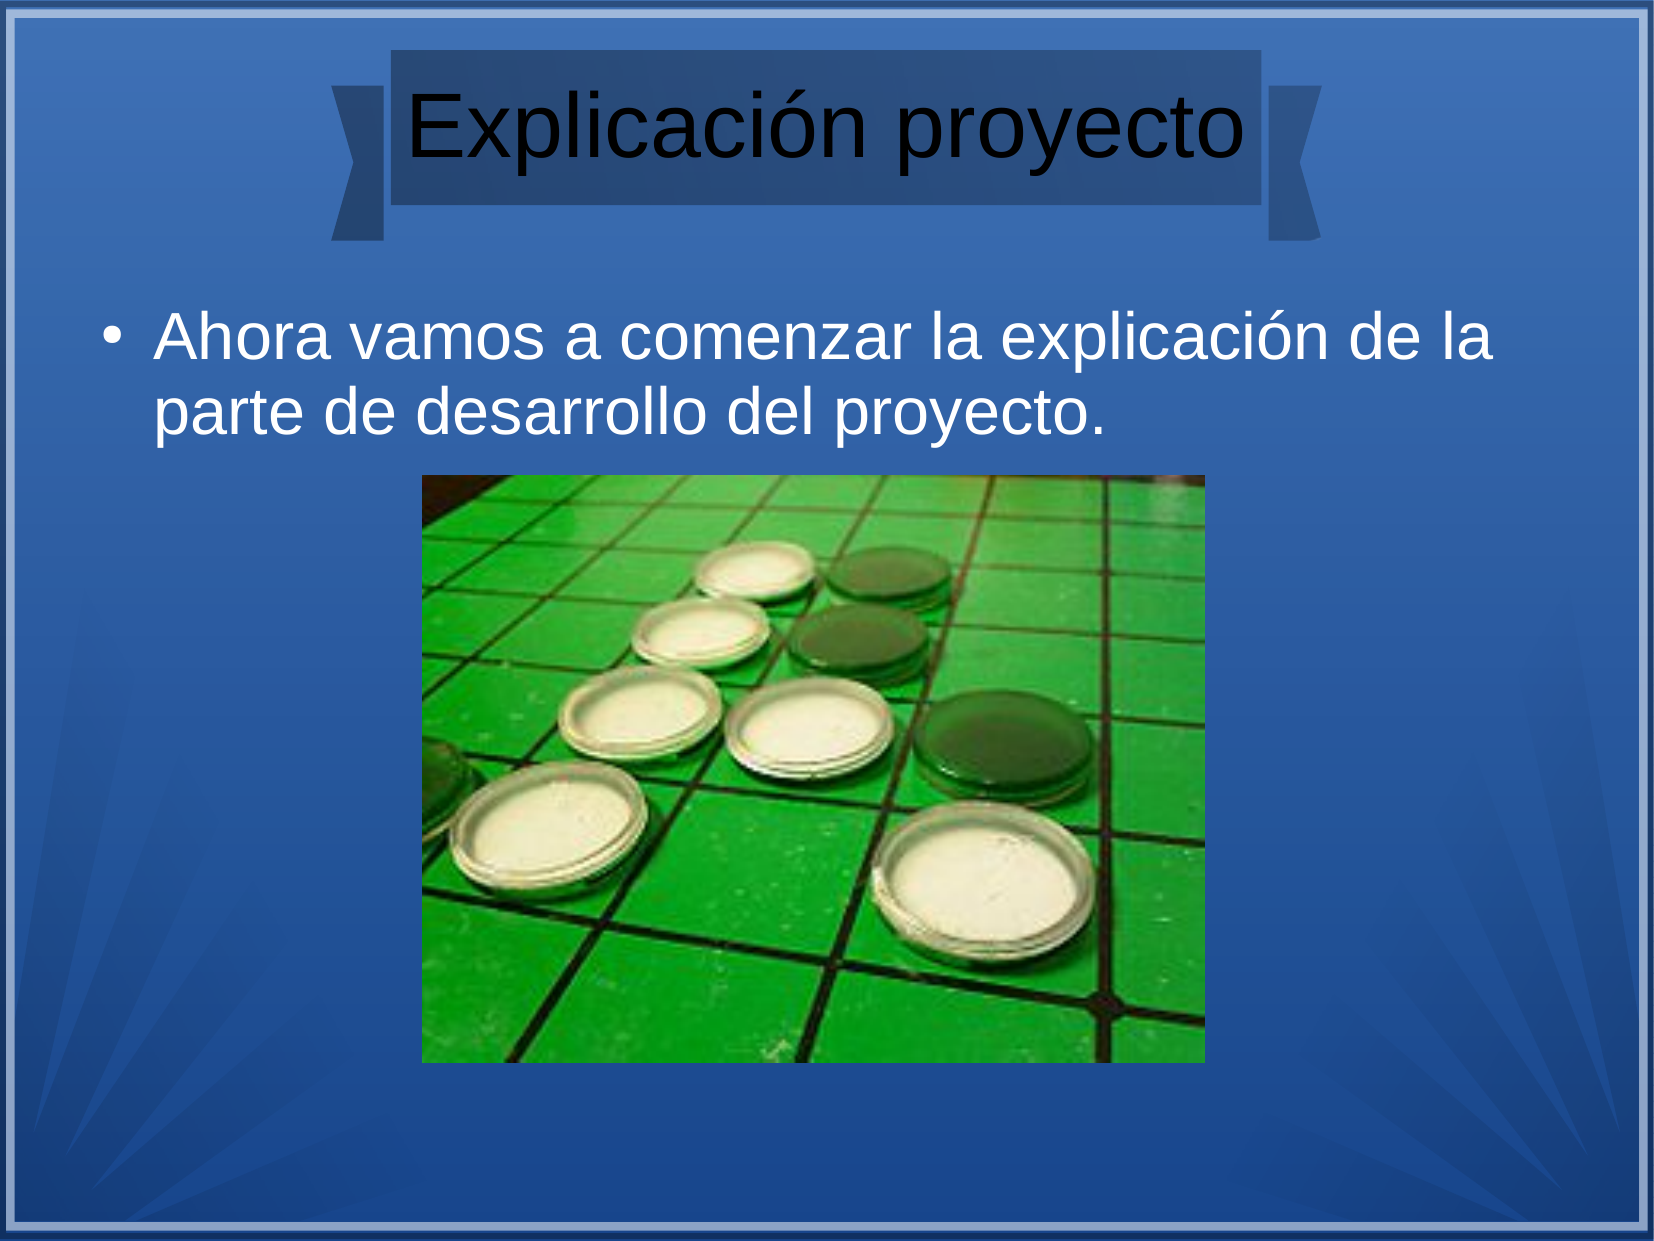

# Explicación proyecto
Ahora vamos a comenzar la explicación de la parte de desarrollo del proyecto.